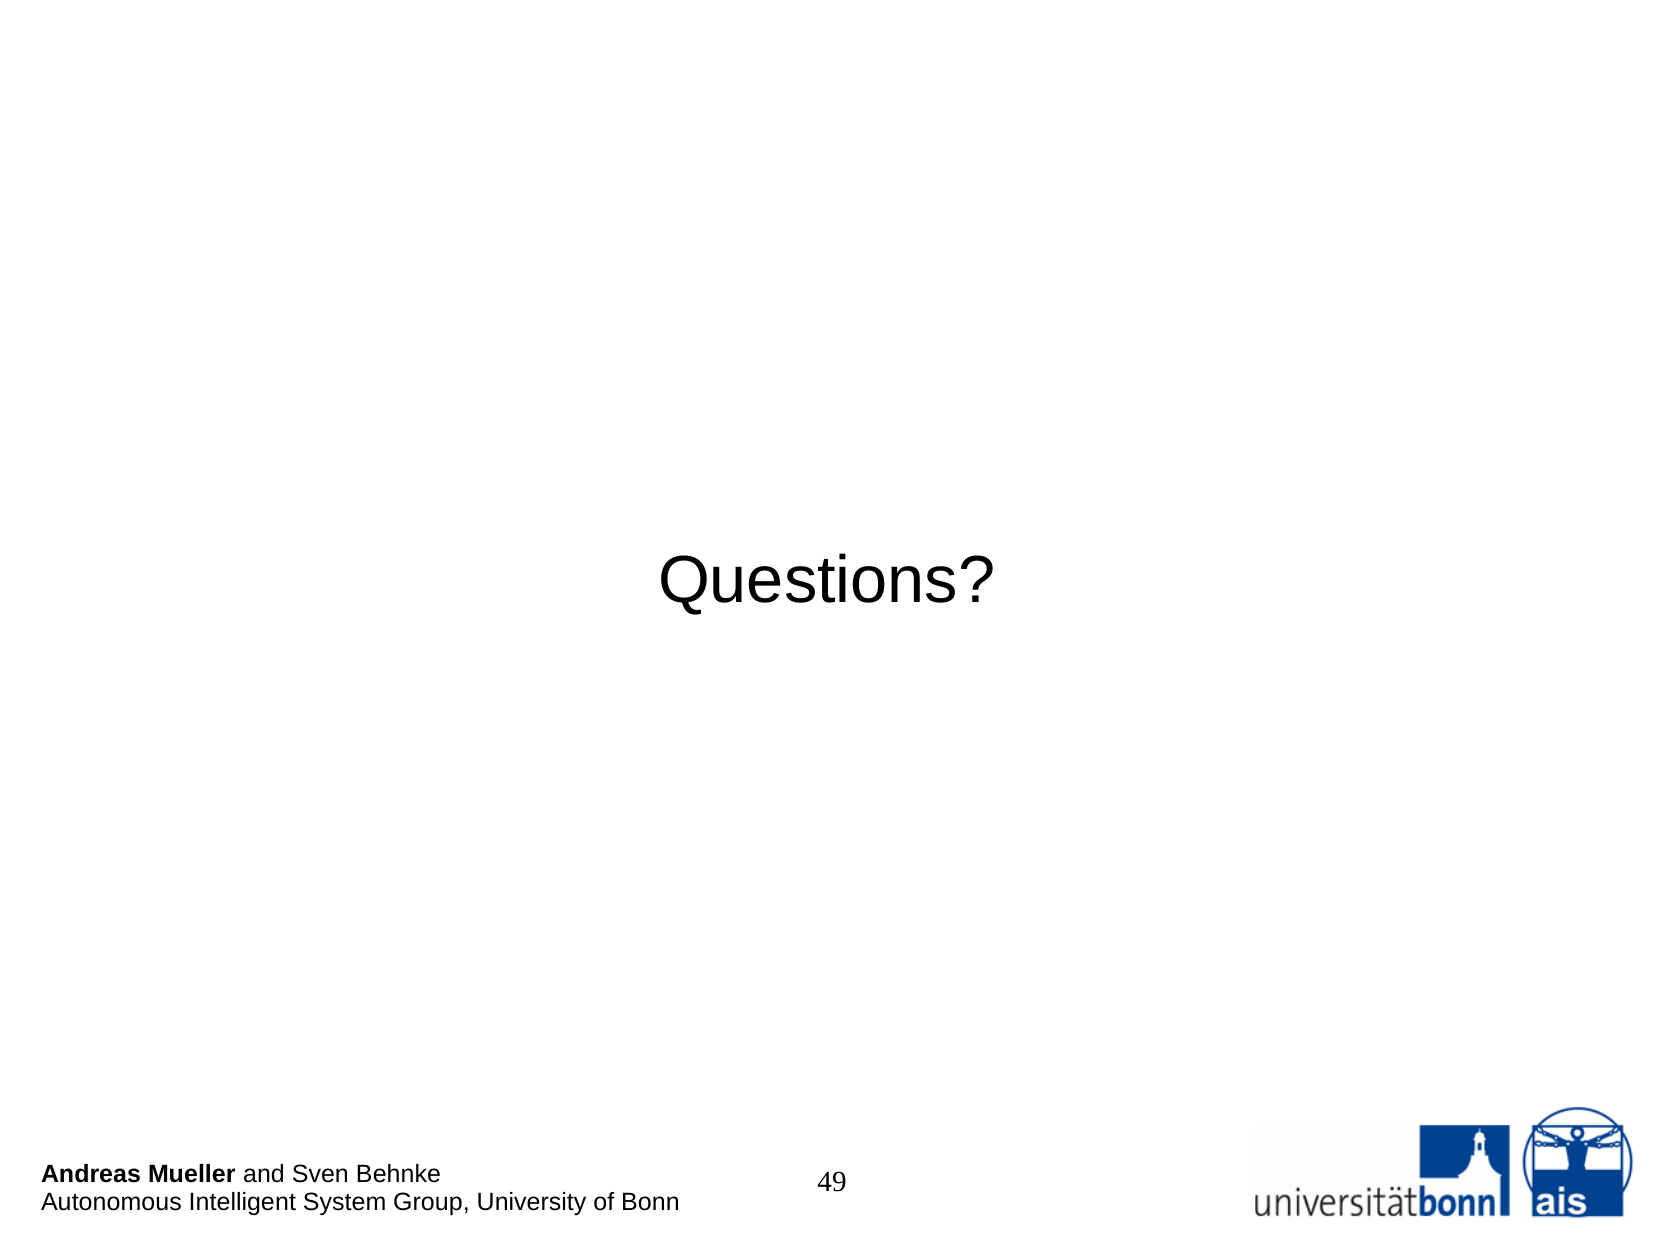

# Questions?
Andreas Mueller, Sven Behnke University of Bonn
49